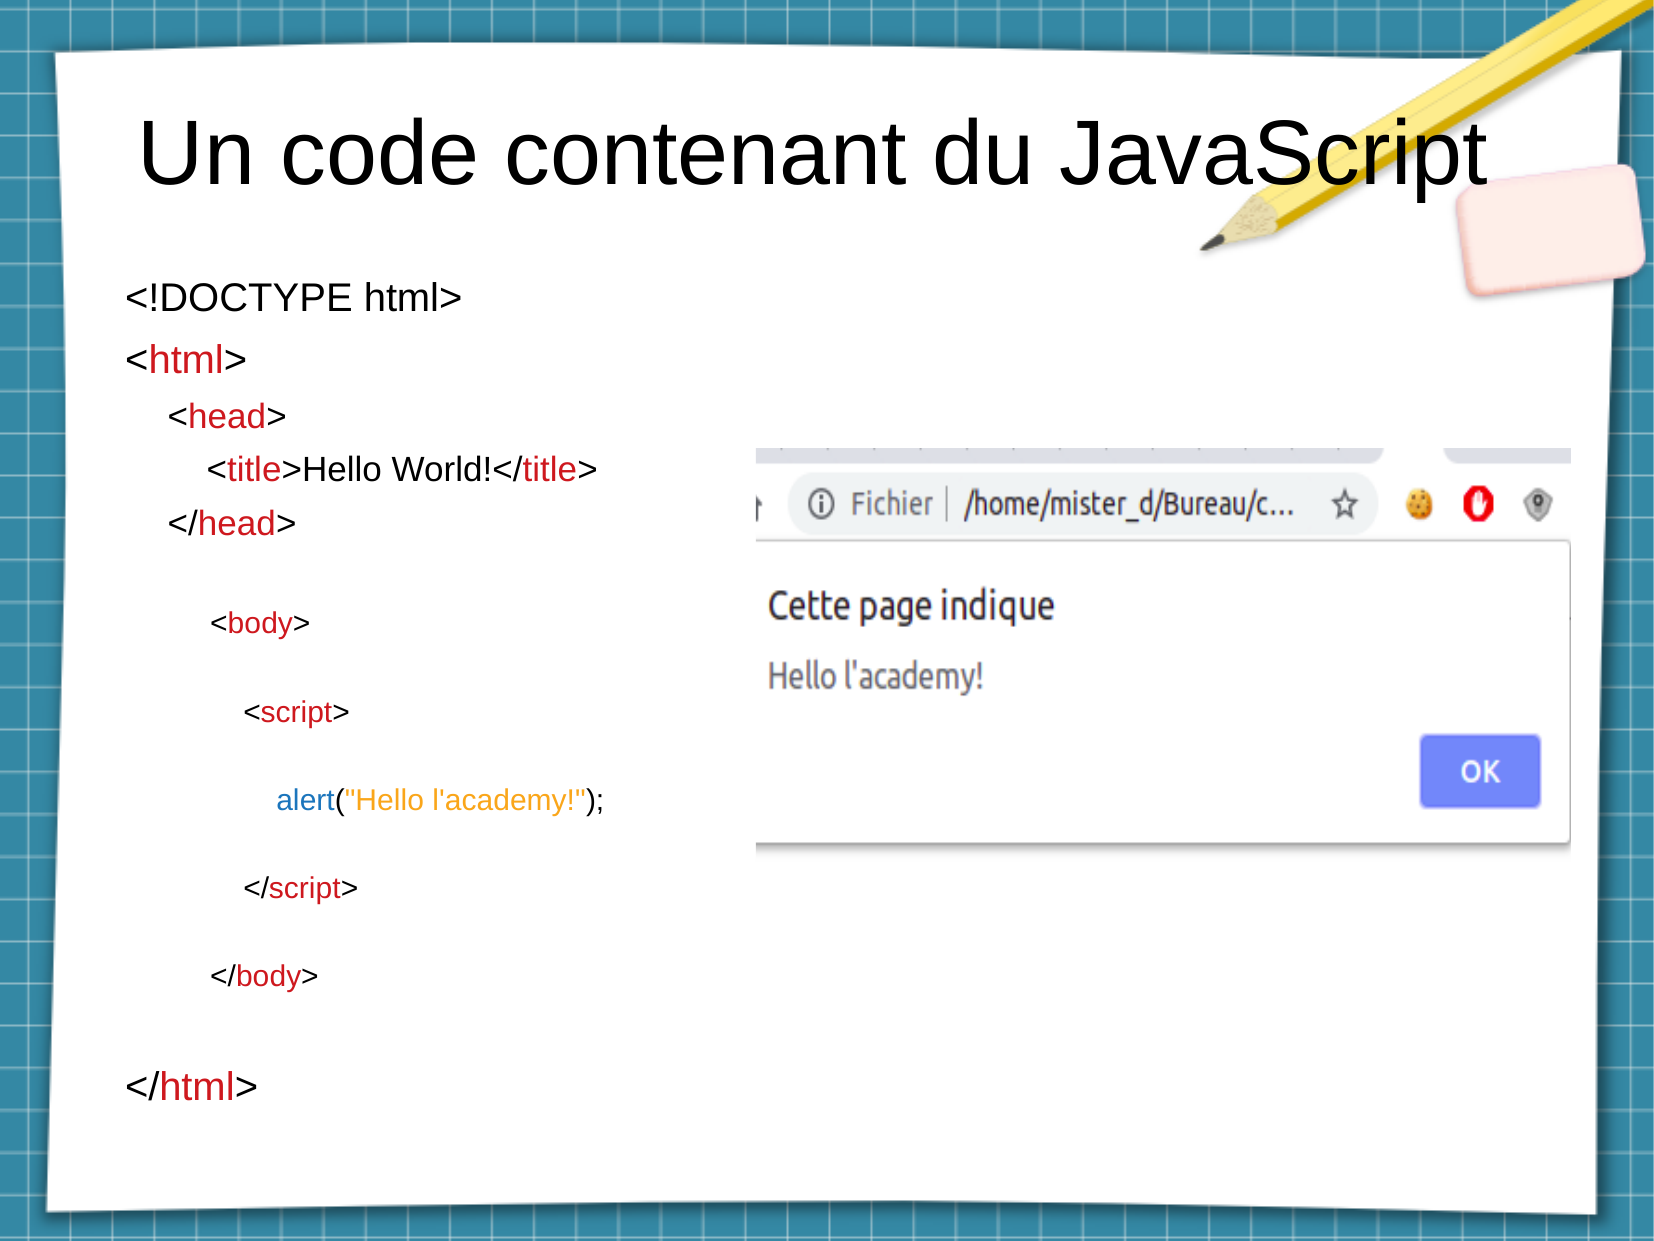

# Un code contenant du JavaScript
<!DOCTYPE html>
<html>
<head>
 <title>Hello World!</title>
</head>
<body>
 <script>
 alert("Hello l'academy!");
 </script>
</body>
</html>